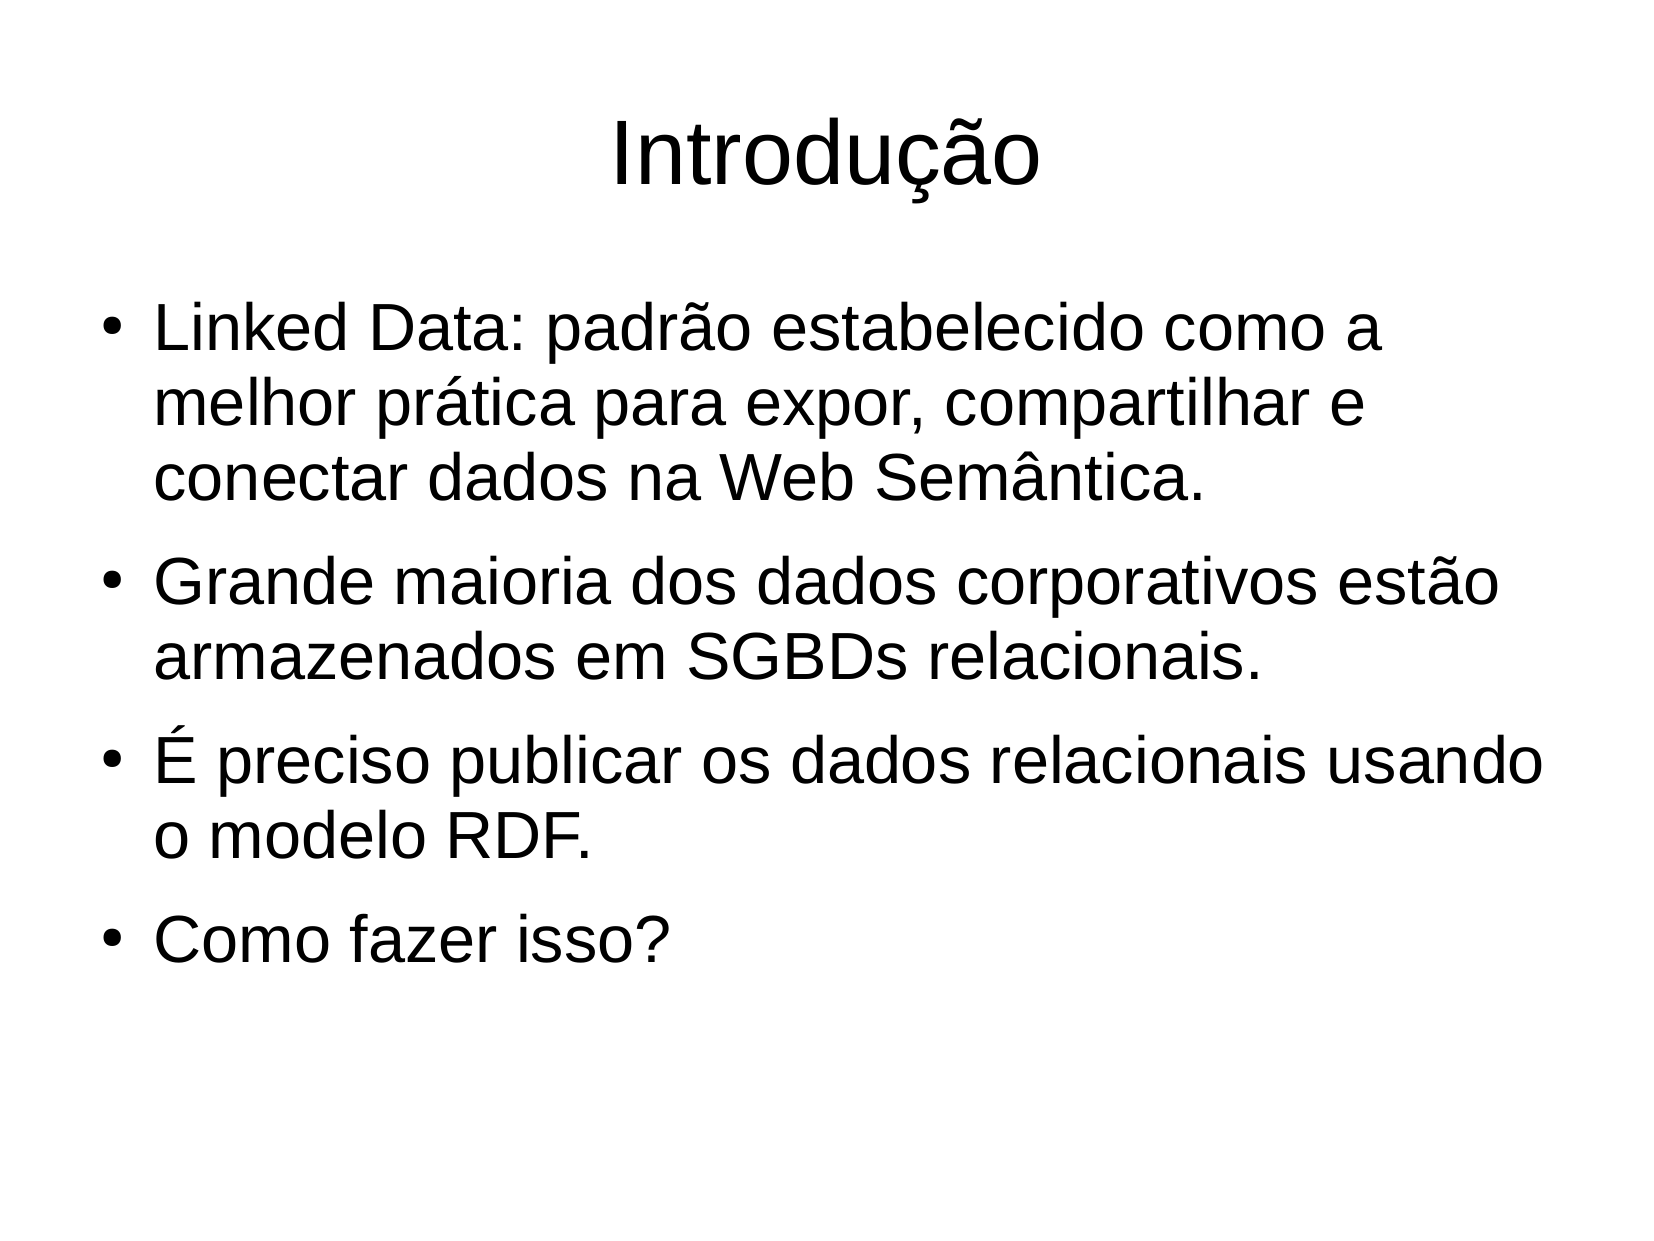

# Introdução
Linked Data: padrão estabelecido como a melhor prática para expor, compartilhar e conectar dados na Web Semântica.
Grande maioria dos dados corporativos estão armazenados em SGBDs relacionais.
É preciso publicar os dados relacionais usando o modelo RDF.
Como fazer isso?